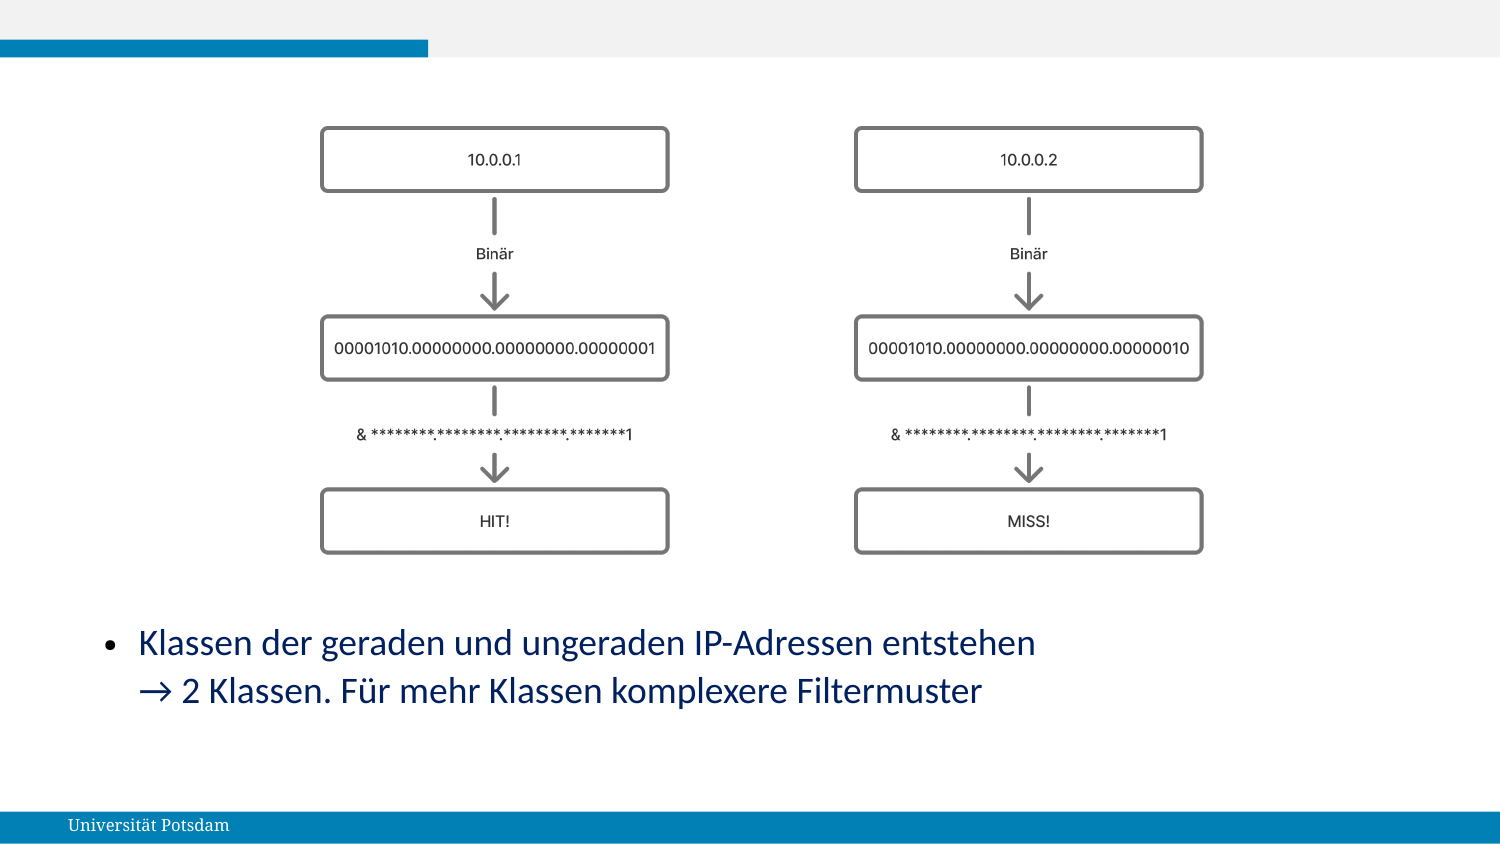

Klassen der geraden und ungeraden IP-Adressen entstehen
→ 2 Klassen. Für mehr Klassen komplexere Filtermuster